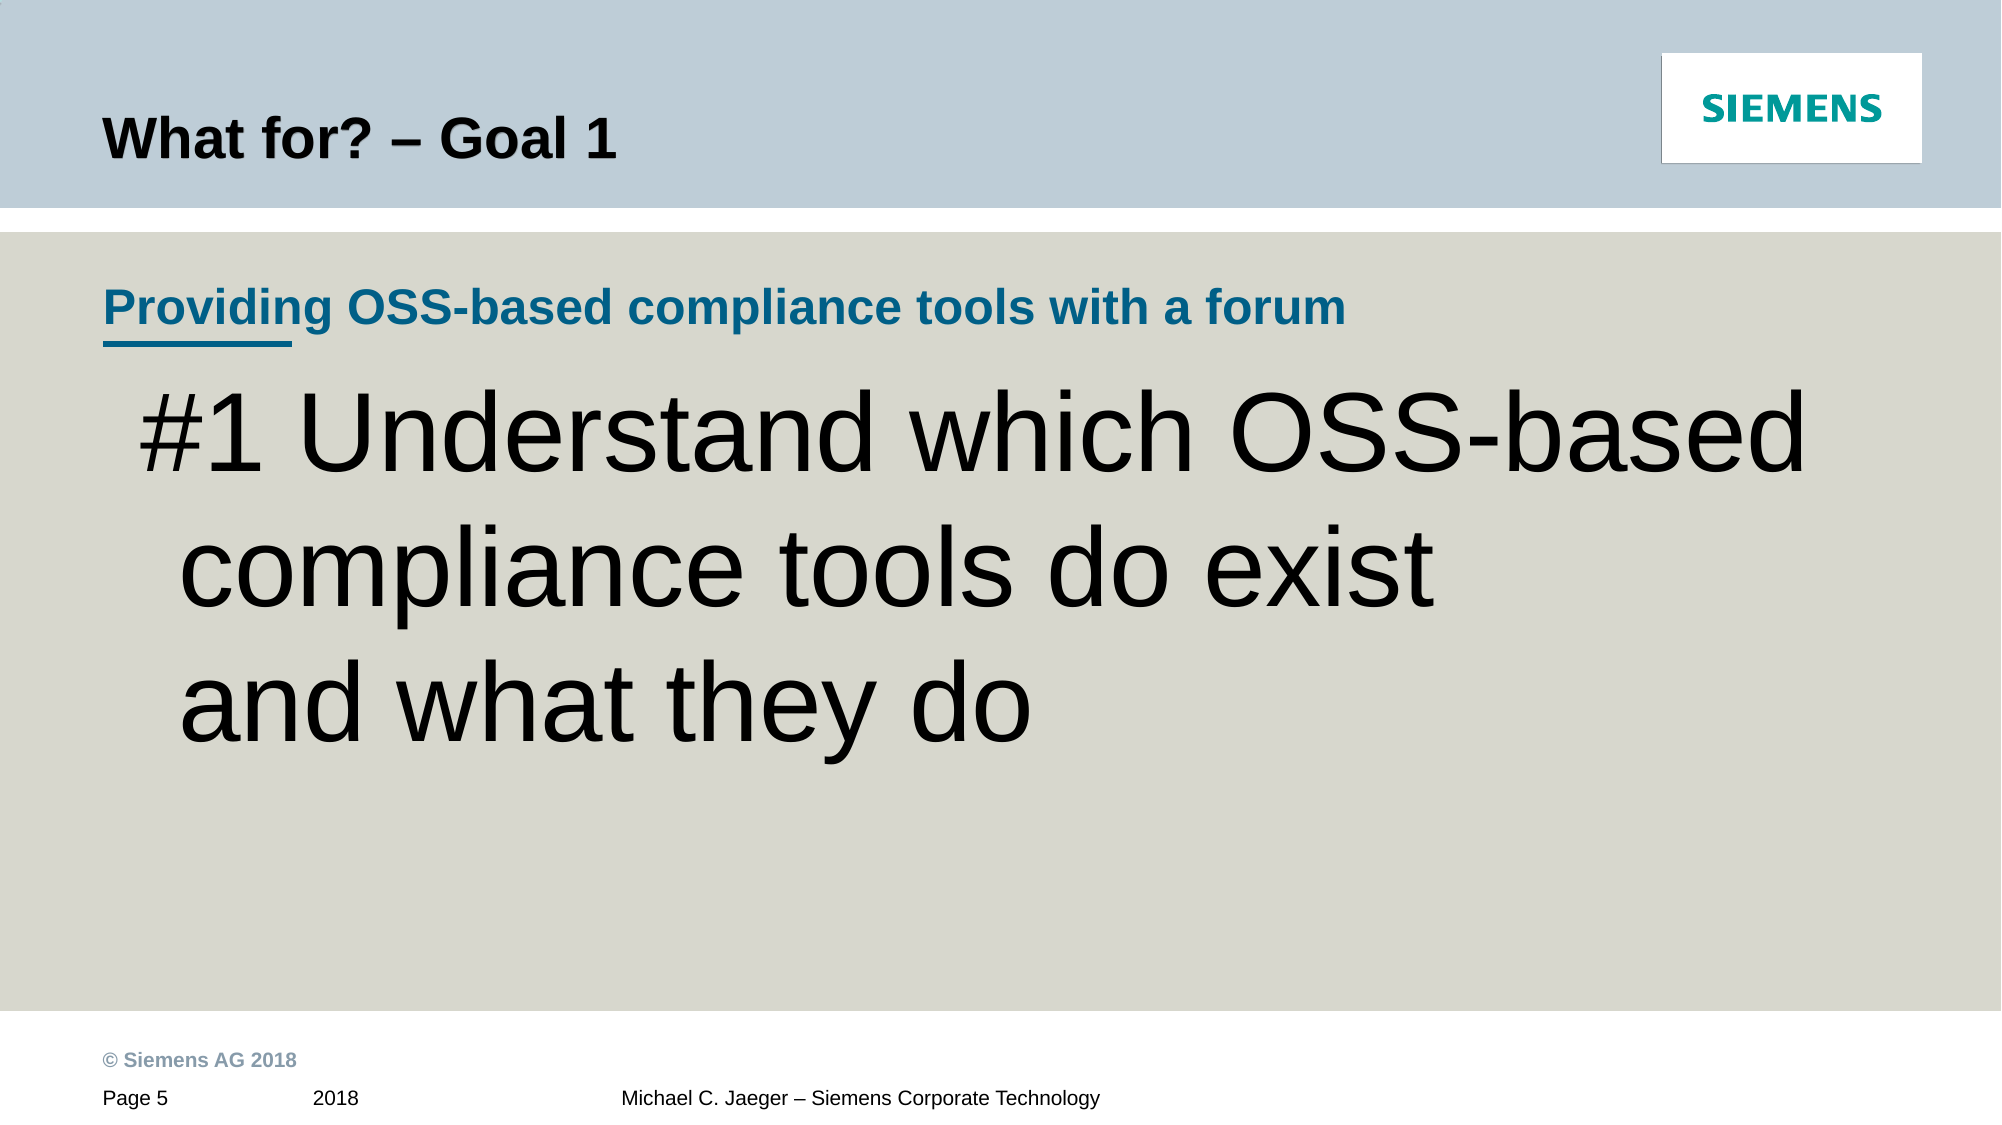

# What for? – Goal 1
Providing OSS-based compliance tools with a forum
#1 Understand which OSS-based compliance tools do exist
and what they do